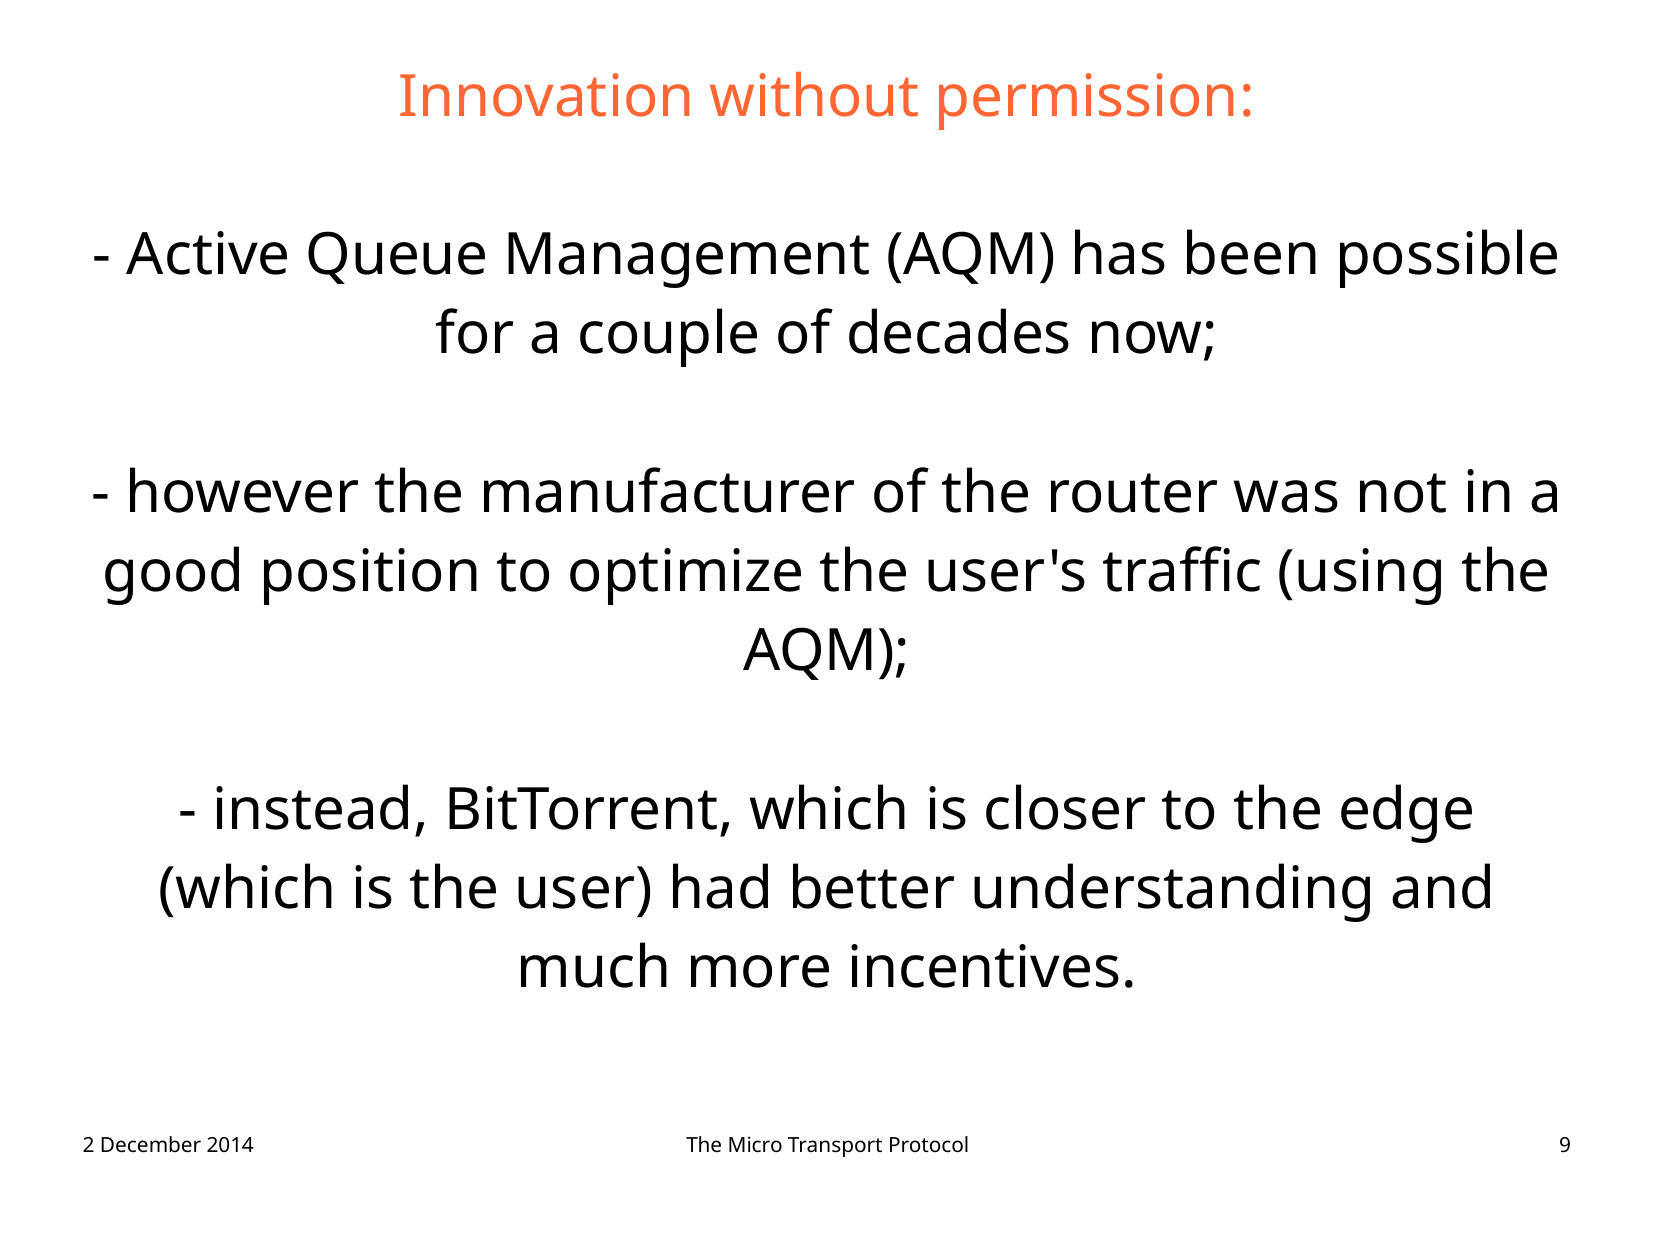

# Innovation without permission:
- Active Queue Management (AQM) has been possible for a couple of decades now;
- however the manufacturer of the router was not in a good position to optimize the user's traffic (using the AQM);
- instead, BitTorrent, which is closer to the edge (which is the user) had better understanding and much more incentives.
2 December 2014
The Micro Transport Protocol
9